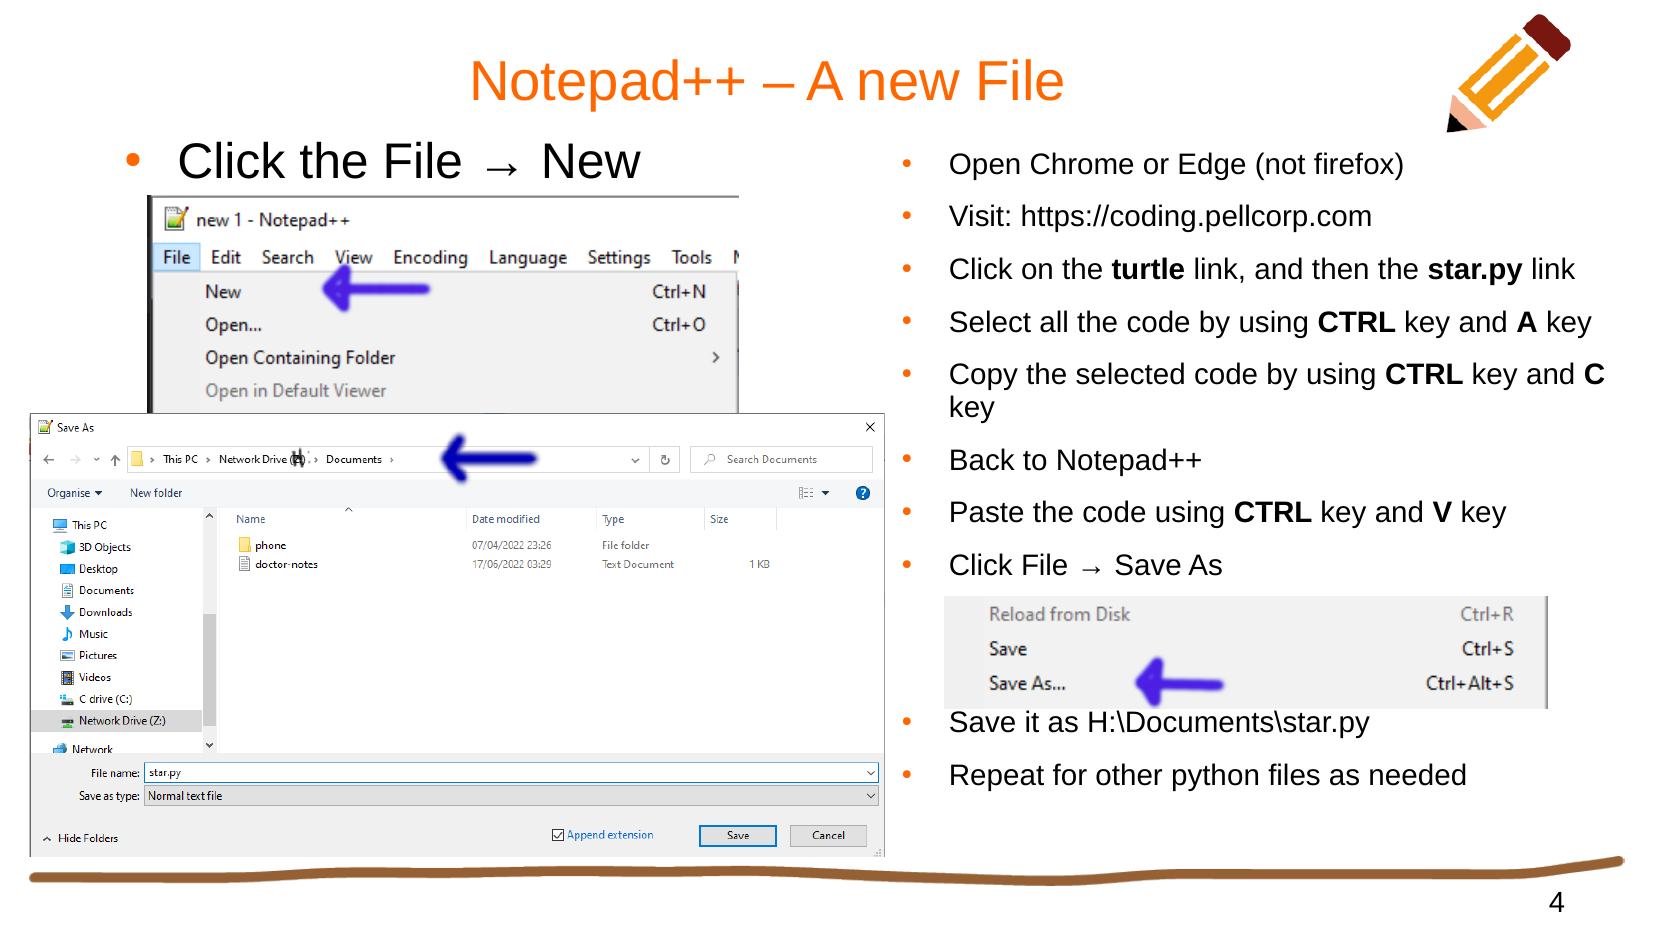

# Notepad++ – A new File
Click the File → New
Open Chrome or Edge (not firefox)
Visit: https://coding.pellcorp.com
Click on the turtle link, and then the star.py link
Select all the code by using CTRL key and A key
Copy the selected code by using CTRL key and C key
Back to Notepad++
Paste the code using CTRL key and V key
Click File → Save As
Save it as H:\Documents\star.py
Repeat for other python files as needed
4